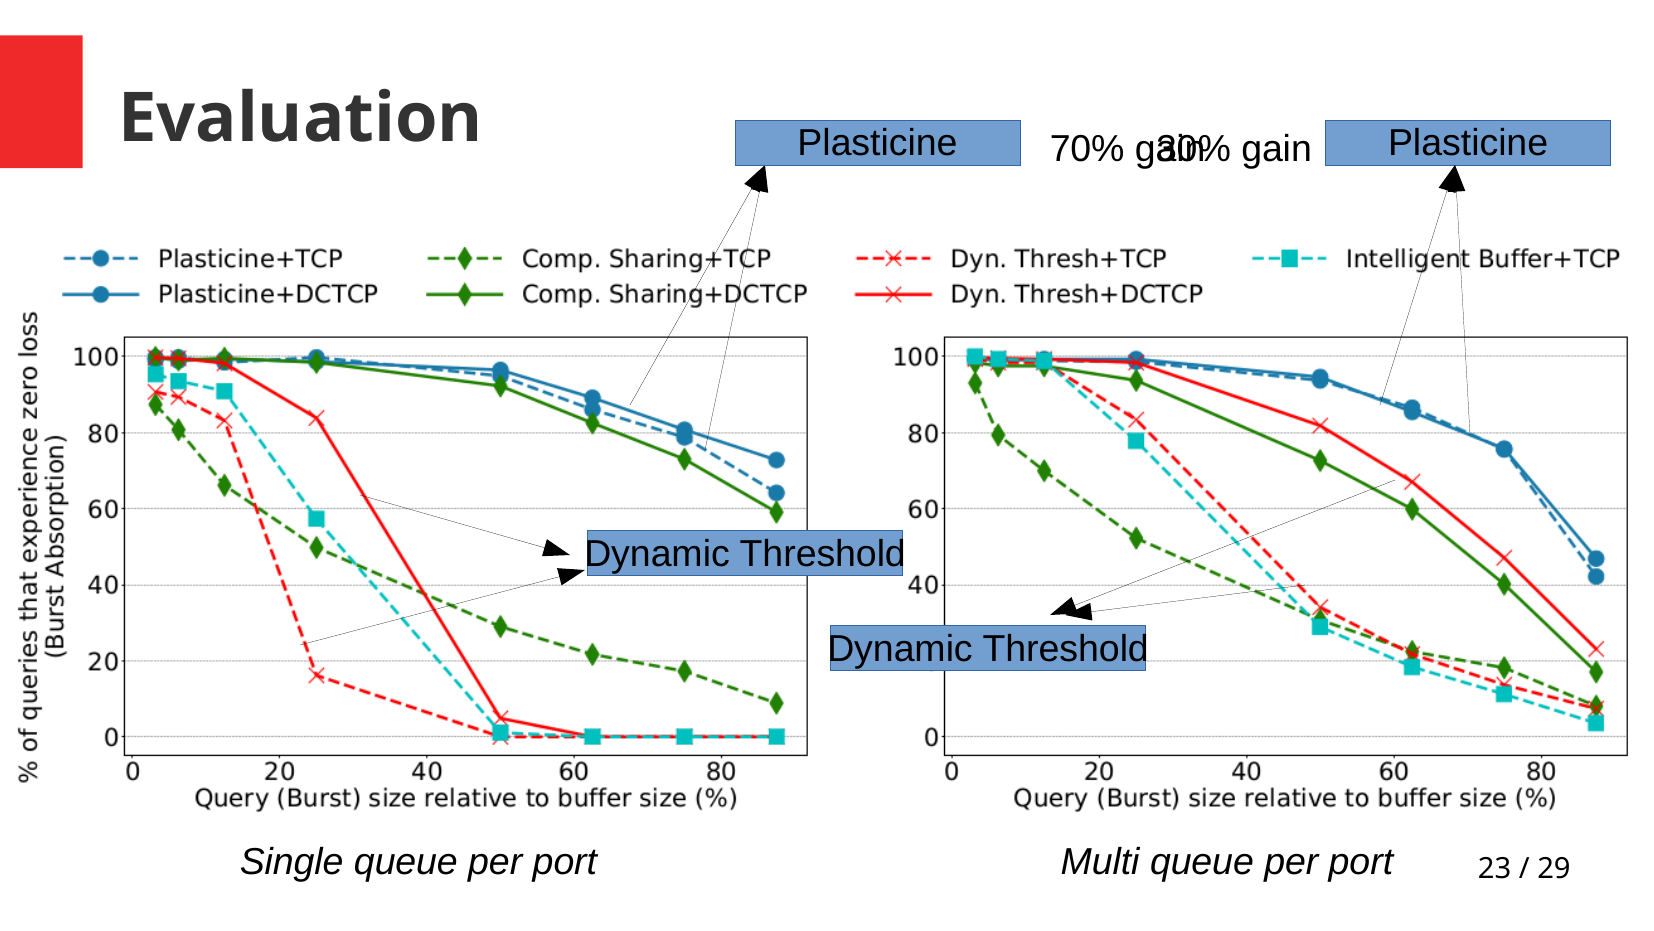

# Evaluation
Plasticine
70% gain
30% gain
Plasticine
Dynamic Threshold
Dynamic Threshold
Single queue per port
Multi queue per port
23